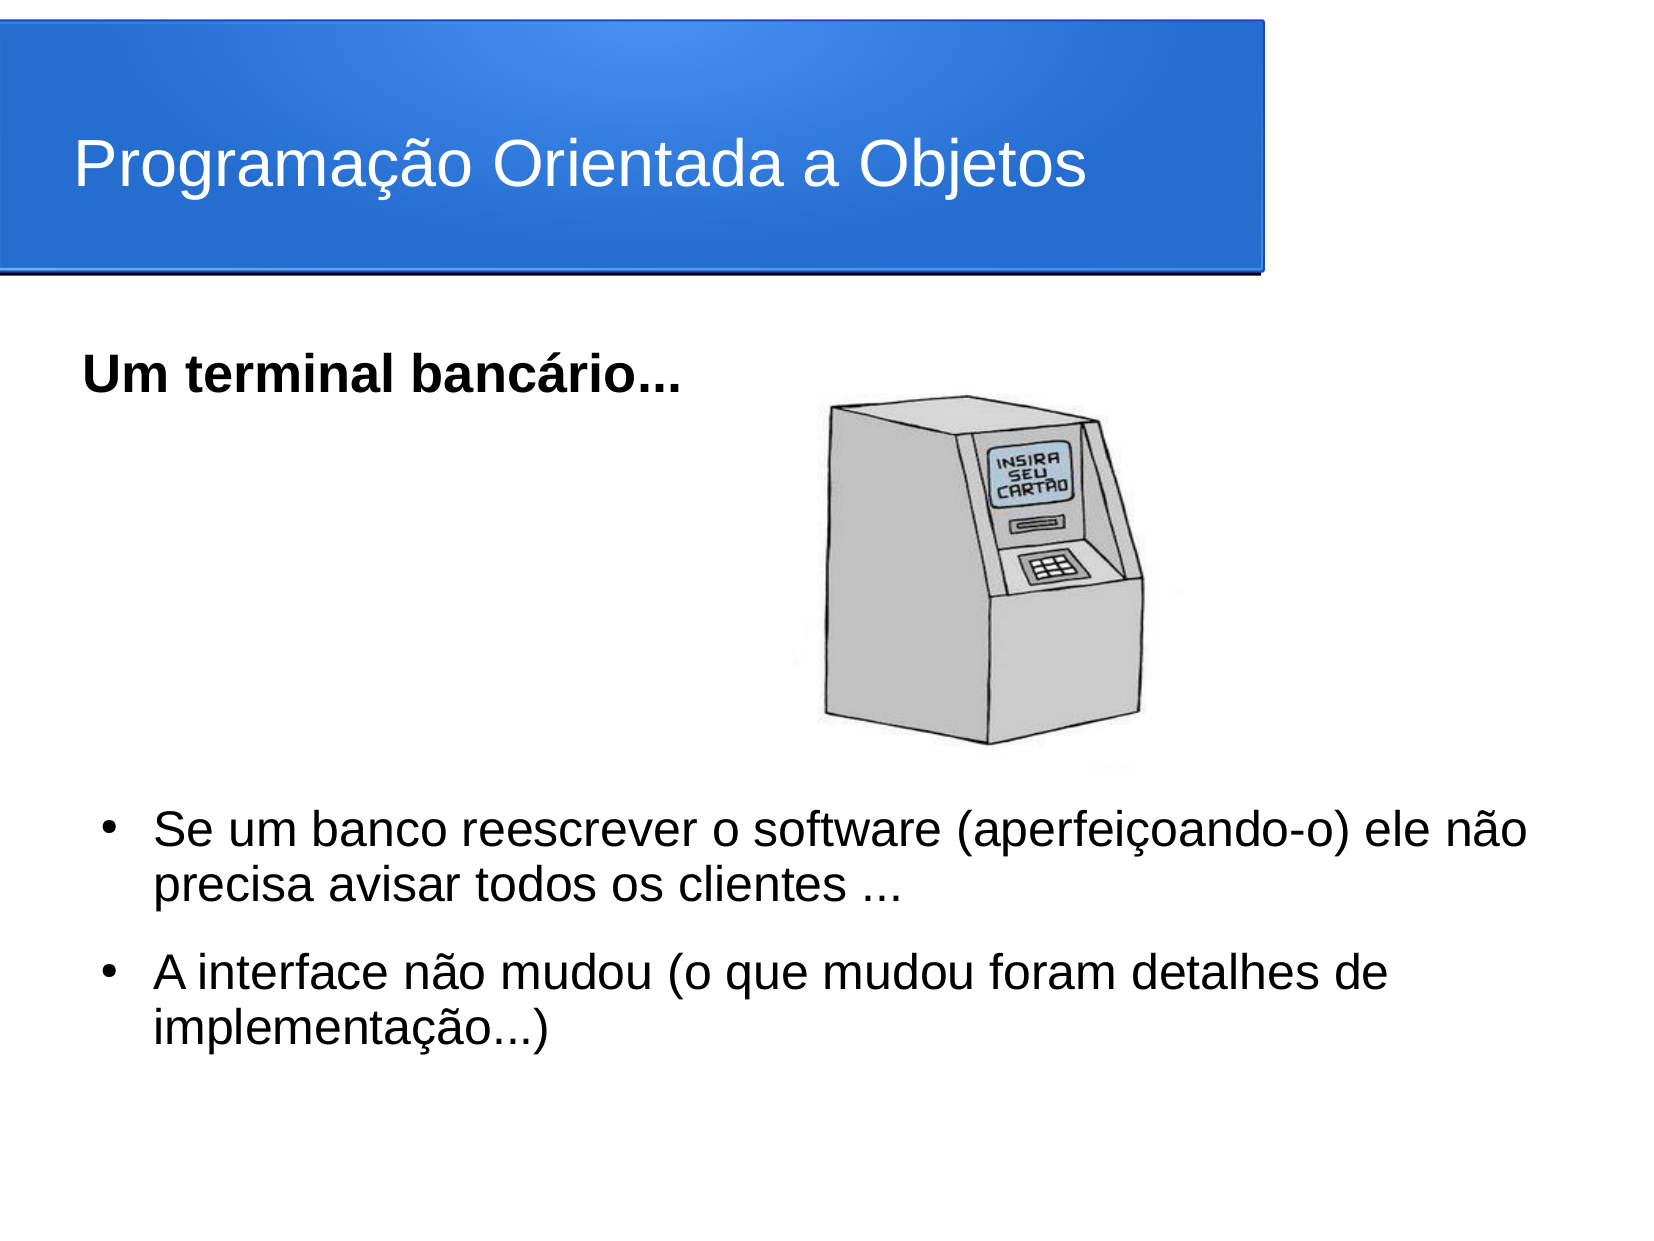

Programação Orientada a Objetos
# Um terminal bancário...
Se um banco reescrever o software (aperfeiçoando-o) ele não precisa avisar todos os clientes ...
A interface não mudou (o que mudou foram detalhes de implementação...)